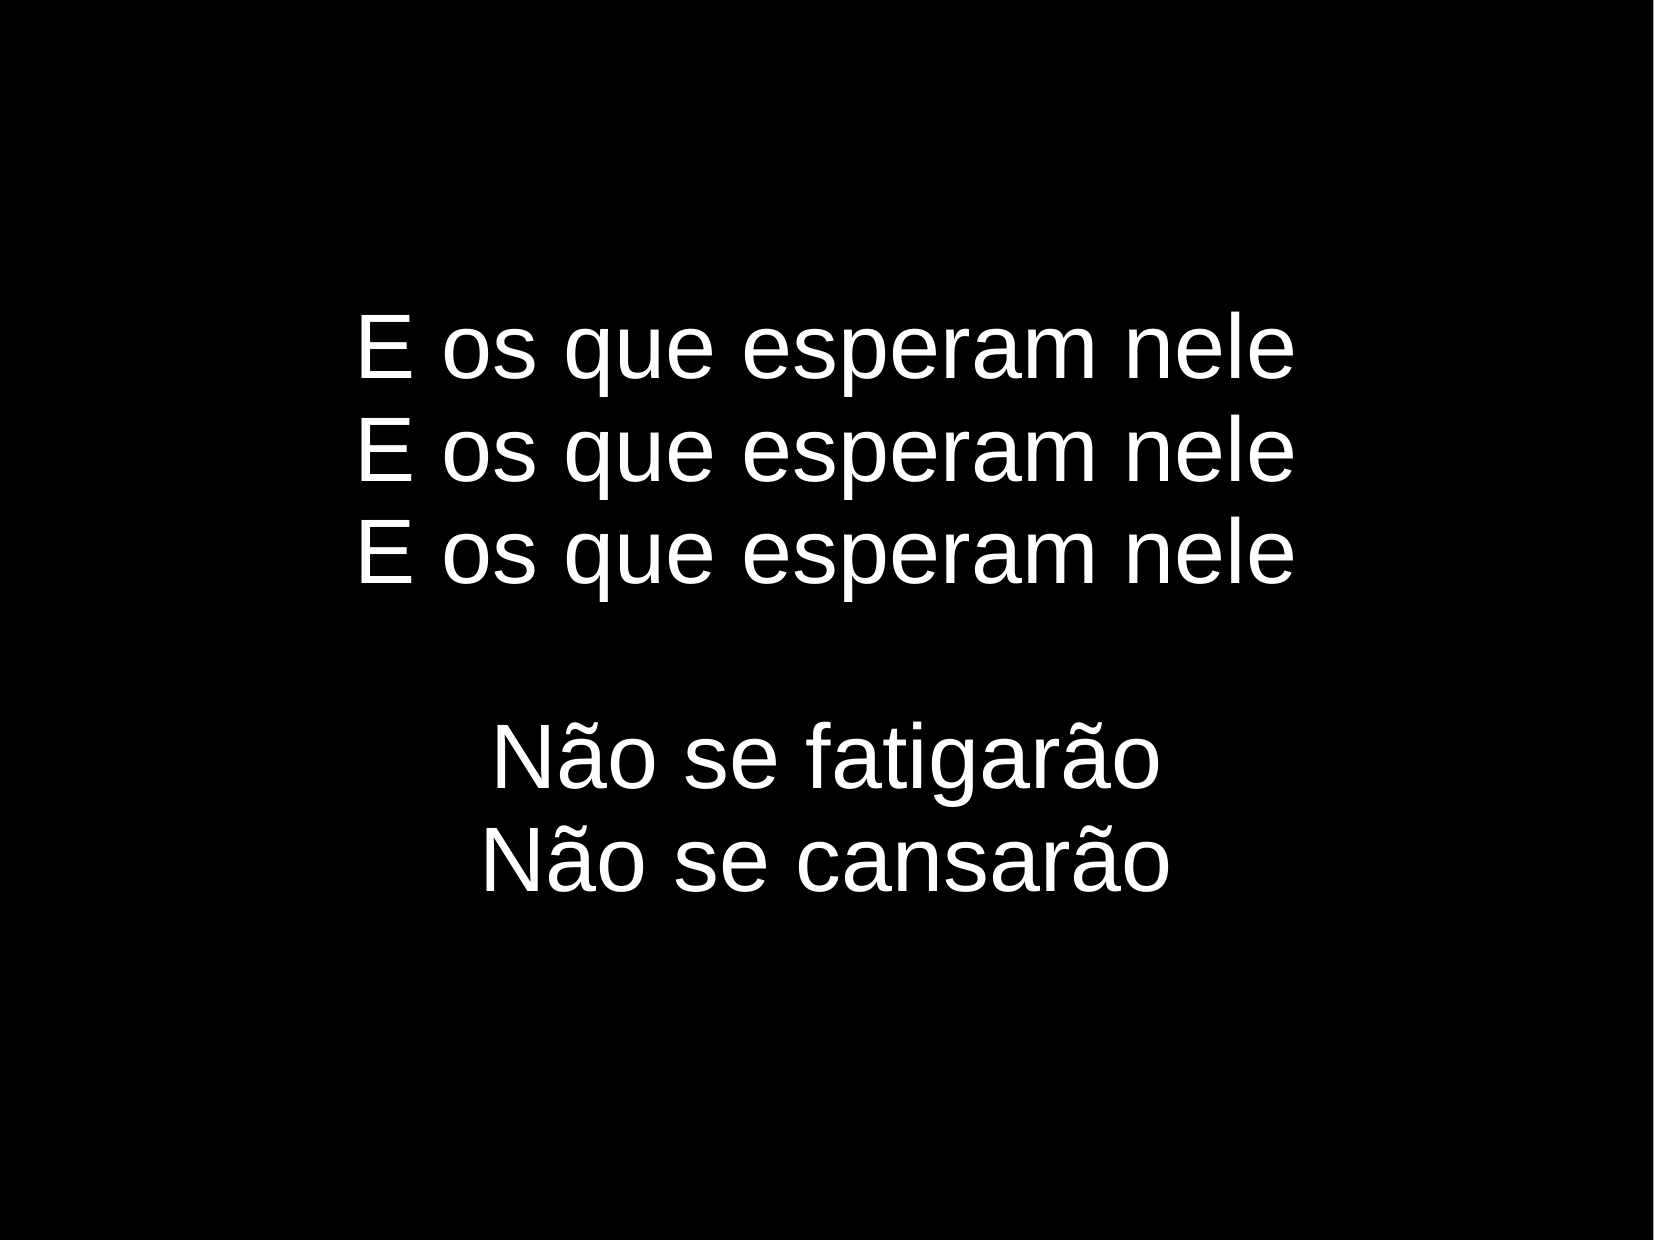

# E os que esperam nele
E os que esperam nele
E os que esperam nele
Não se fatigarão
Não se cansarão